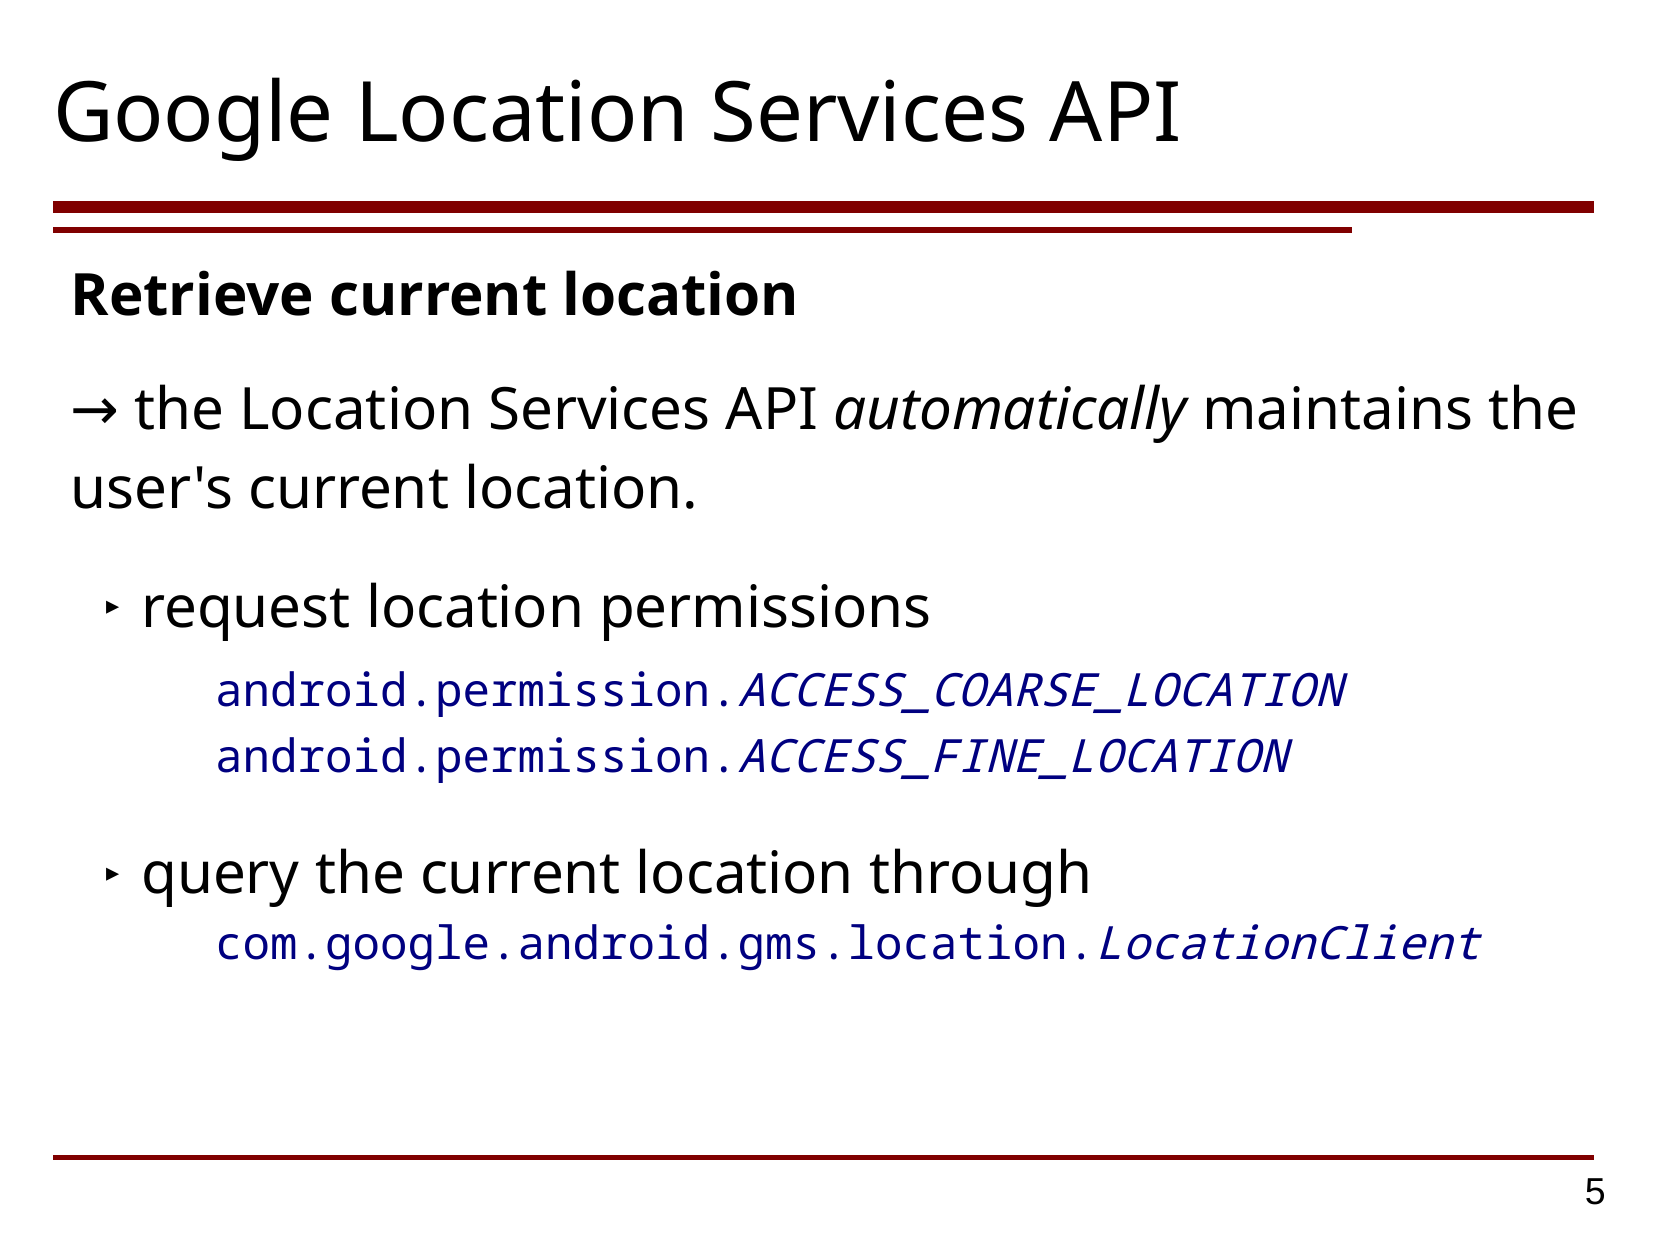

# Google Location Services API
Retrieve current location
→ the Location Services API automatically maintains the
user's current location.
request location permissions
	android.permission.ACCESS_COARSE_LOCATION
	android.permission.ACCESS_FINE_LOCATION
query the current location through
	com.google.android.gms.location.LocationClient